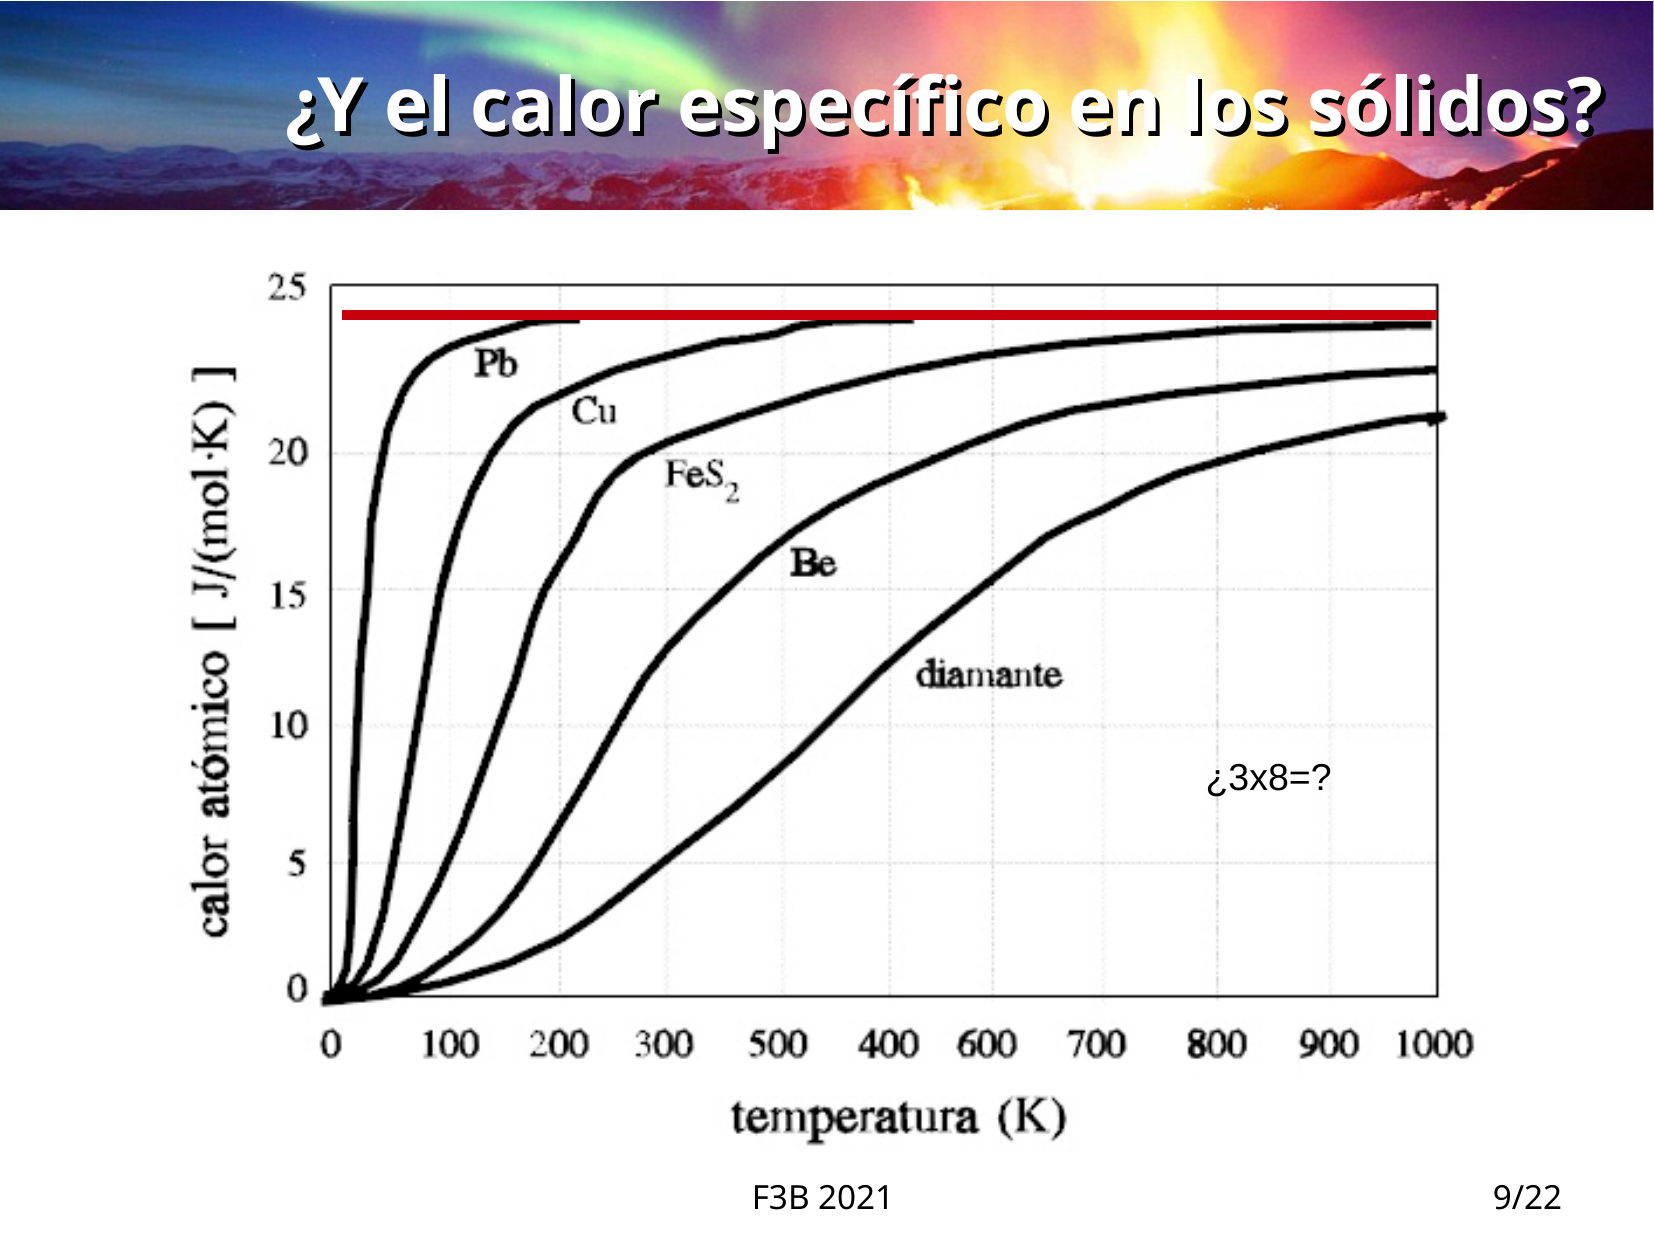

# ¿Y el calor específico en los sólidos?
¿3x8=?
F3B 2021
9